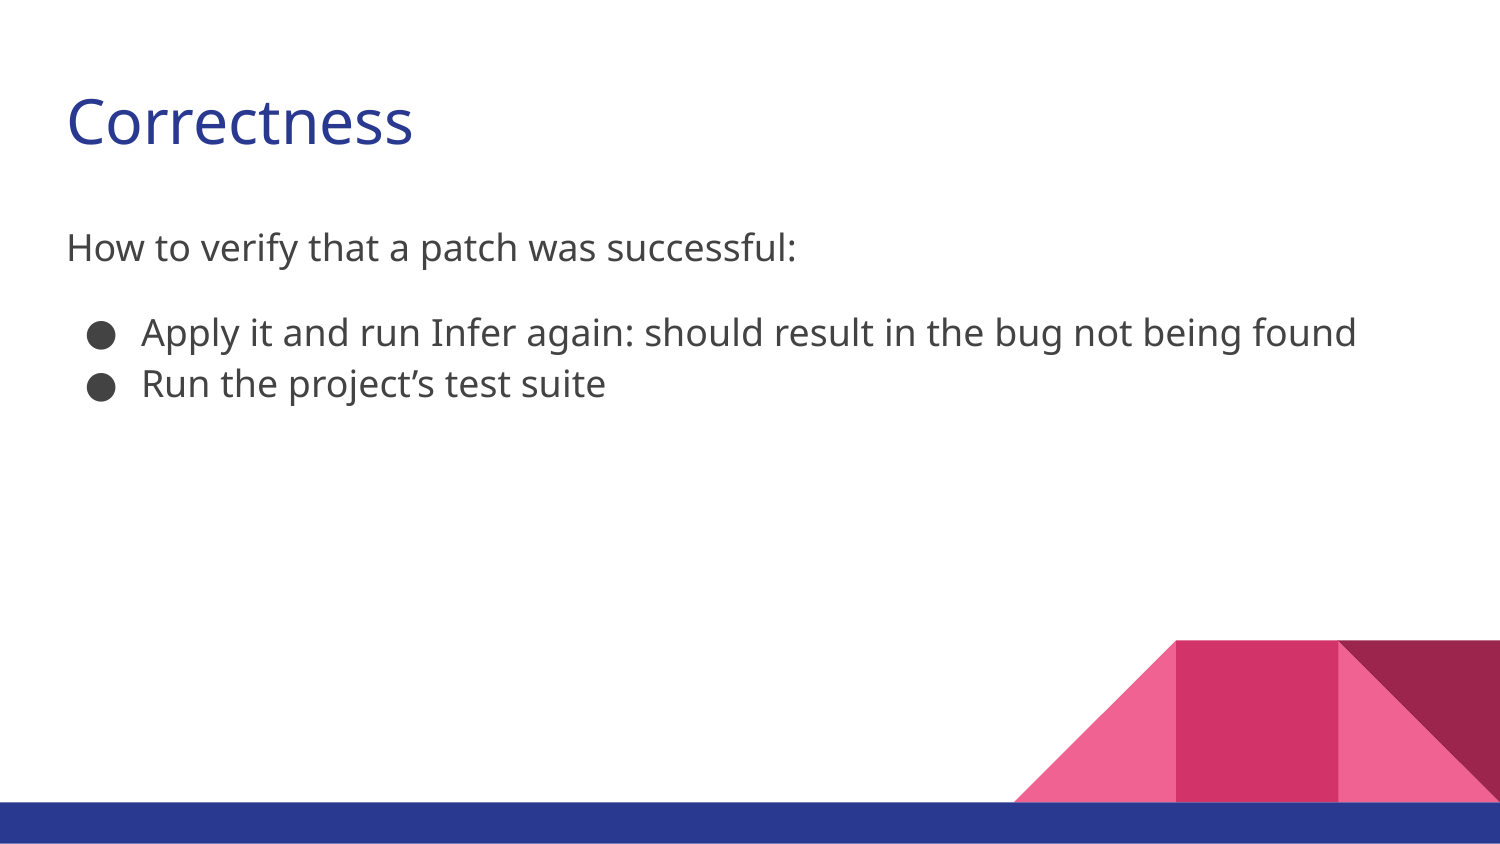

# Correctness
How to verify that a patch was successful:
Apply it and run Infer again: should result in the bug not being found
Run the project’s test suite